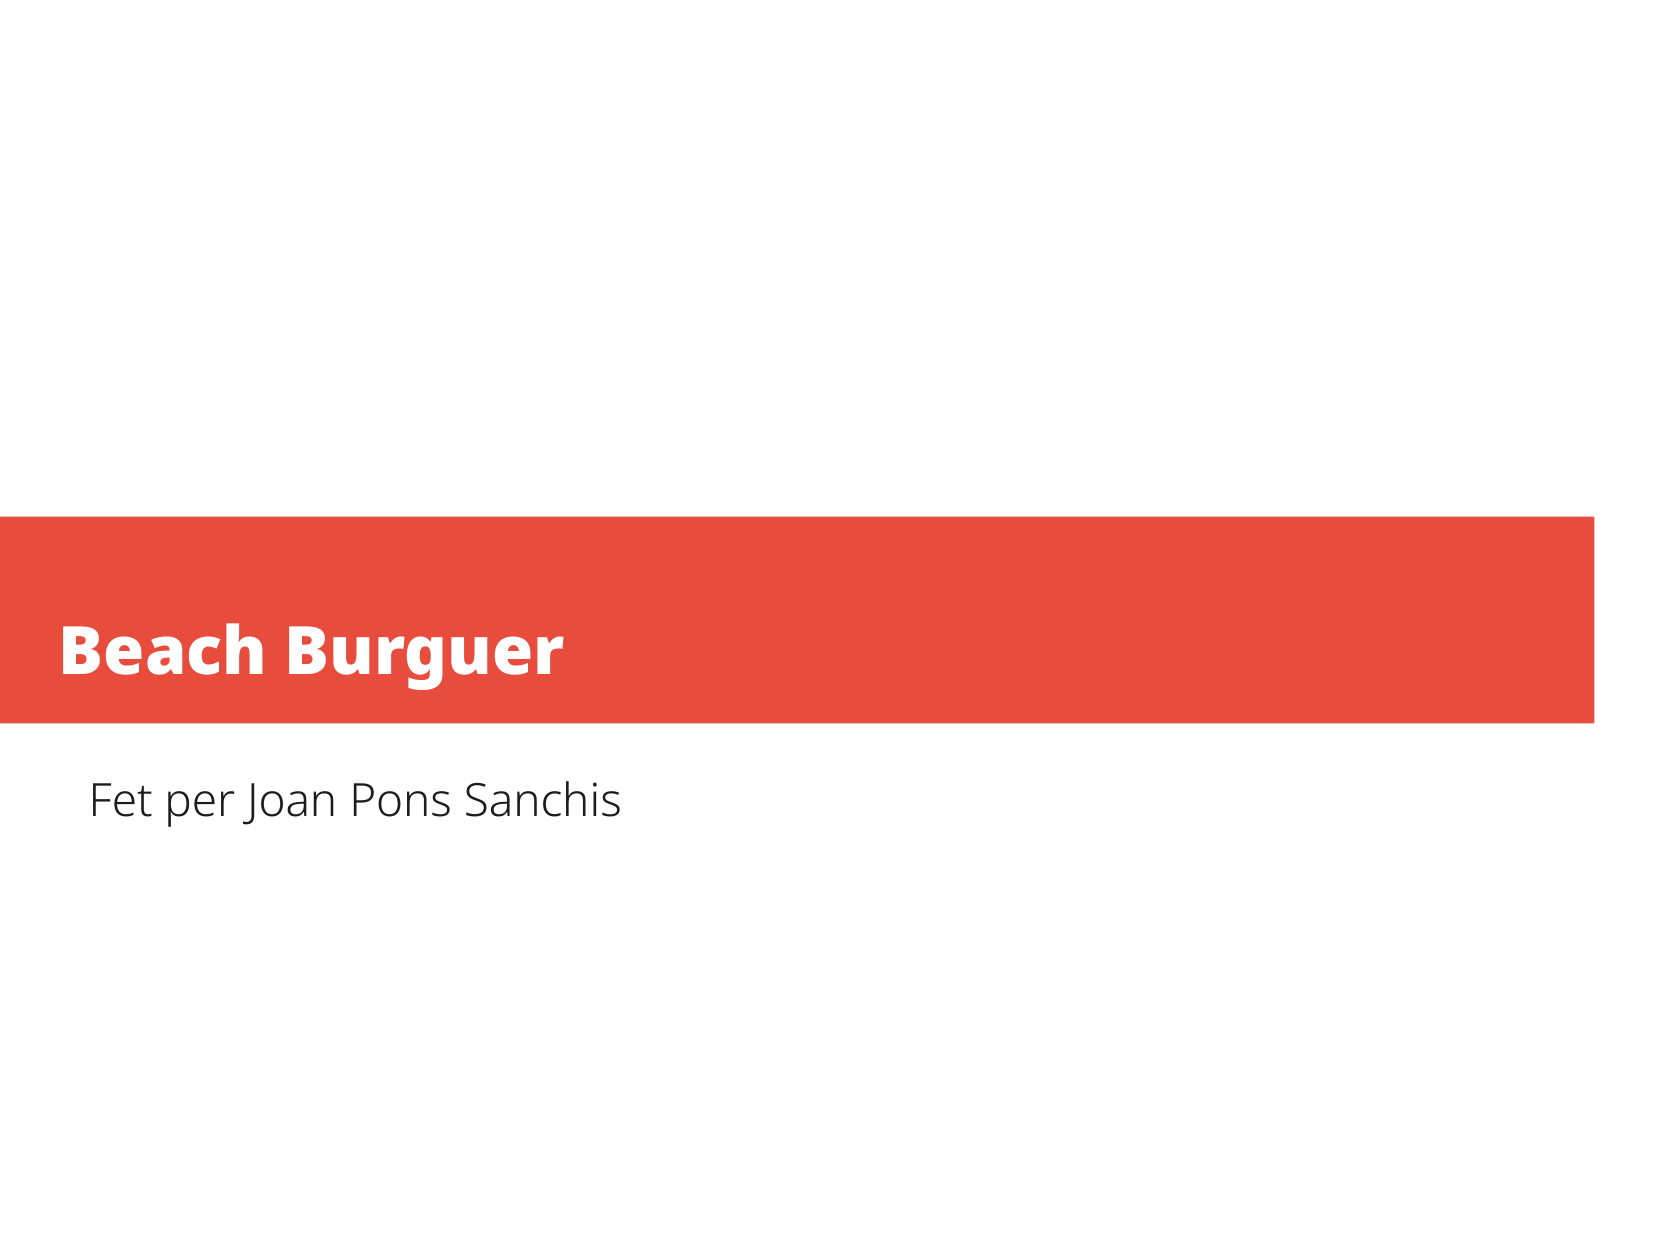

# Beach Burguer
Fet per Joan Pons Sanchis